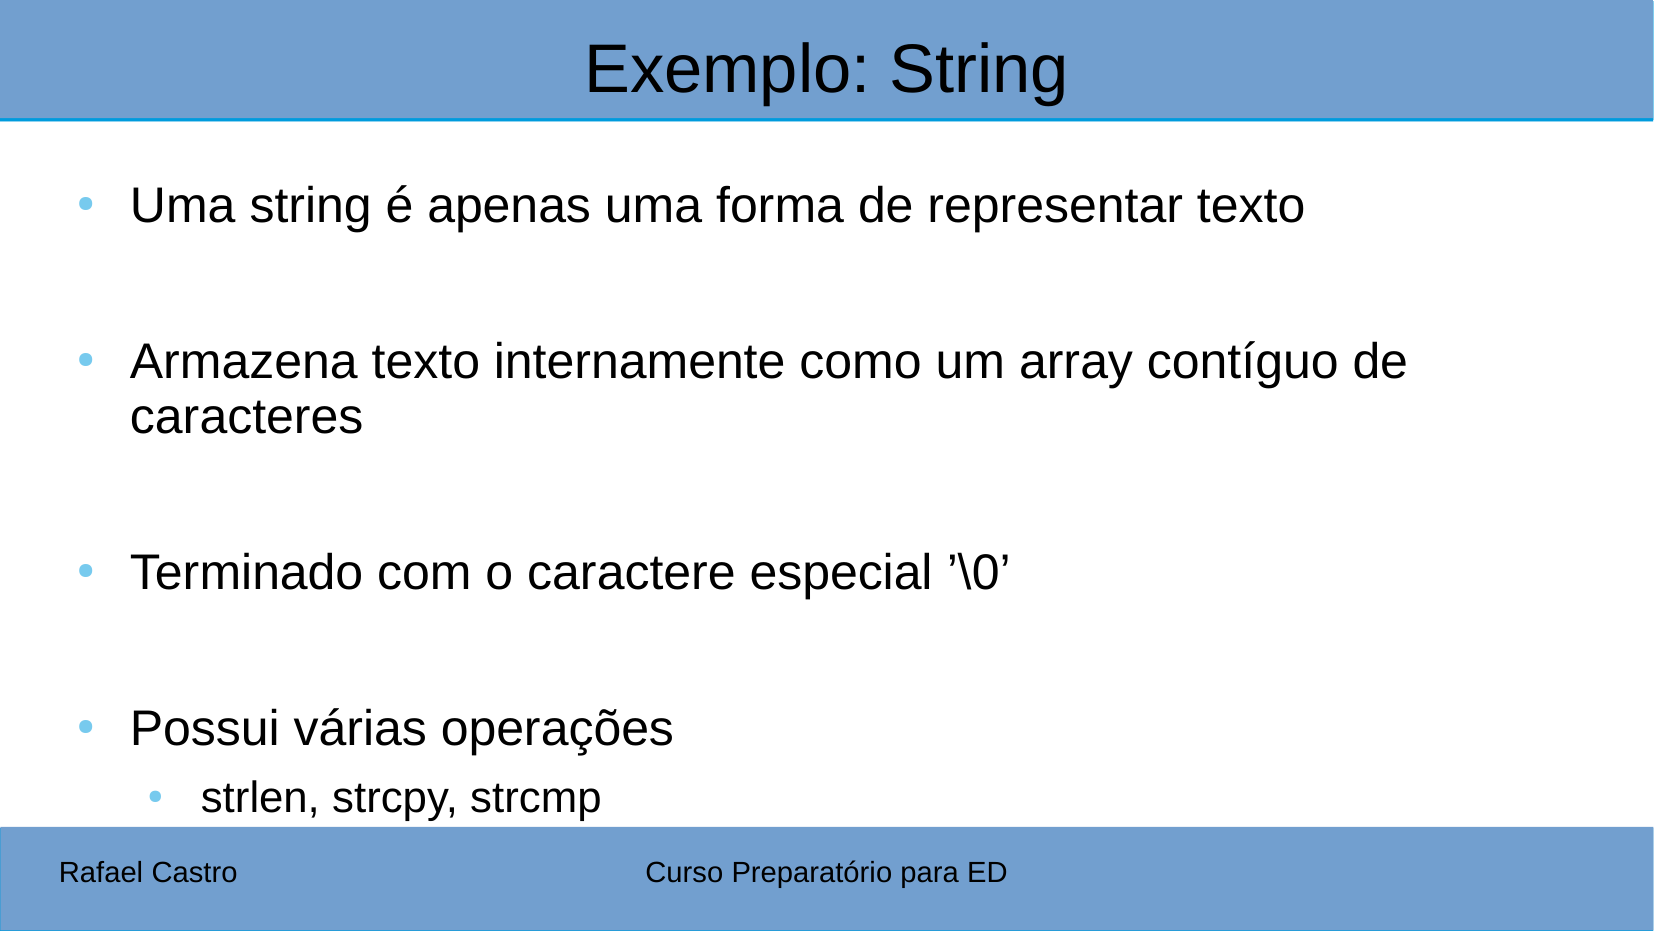

# Exemplo: String
Uma string é apenas uma forma de representar texto
Armazena texto internamente como um array contíguo de caracteres
Terminado com o caractere especial ’\0’
Possui várias operações
strlen, strcpy, strcmp
Curso Preparatório para ED